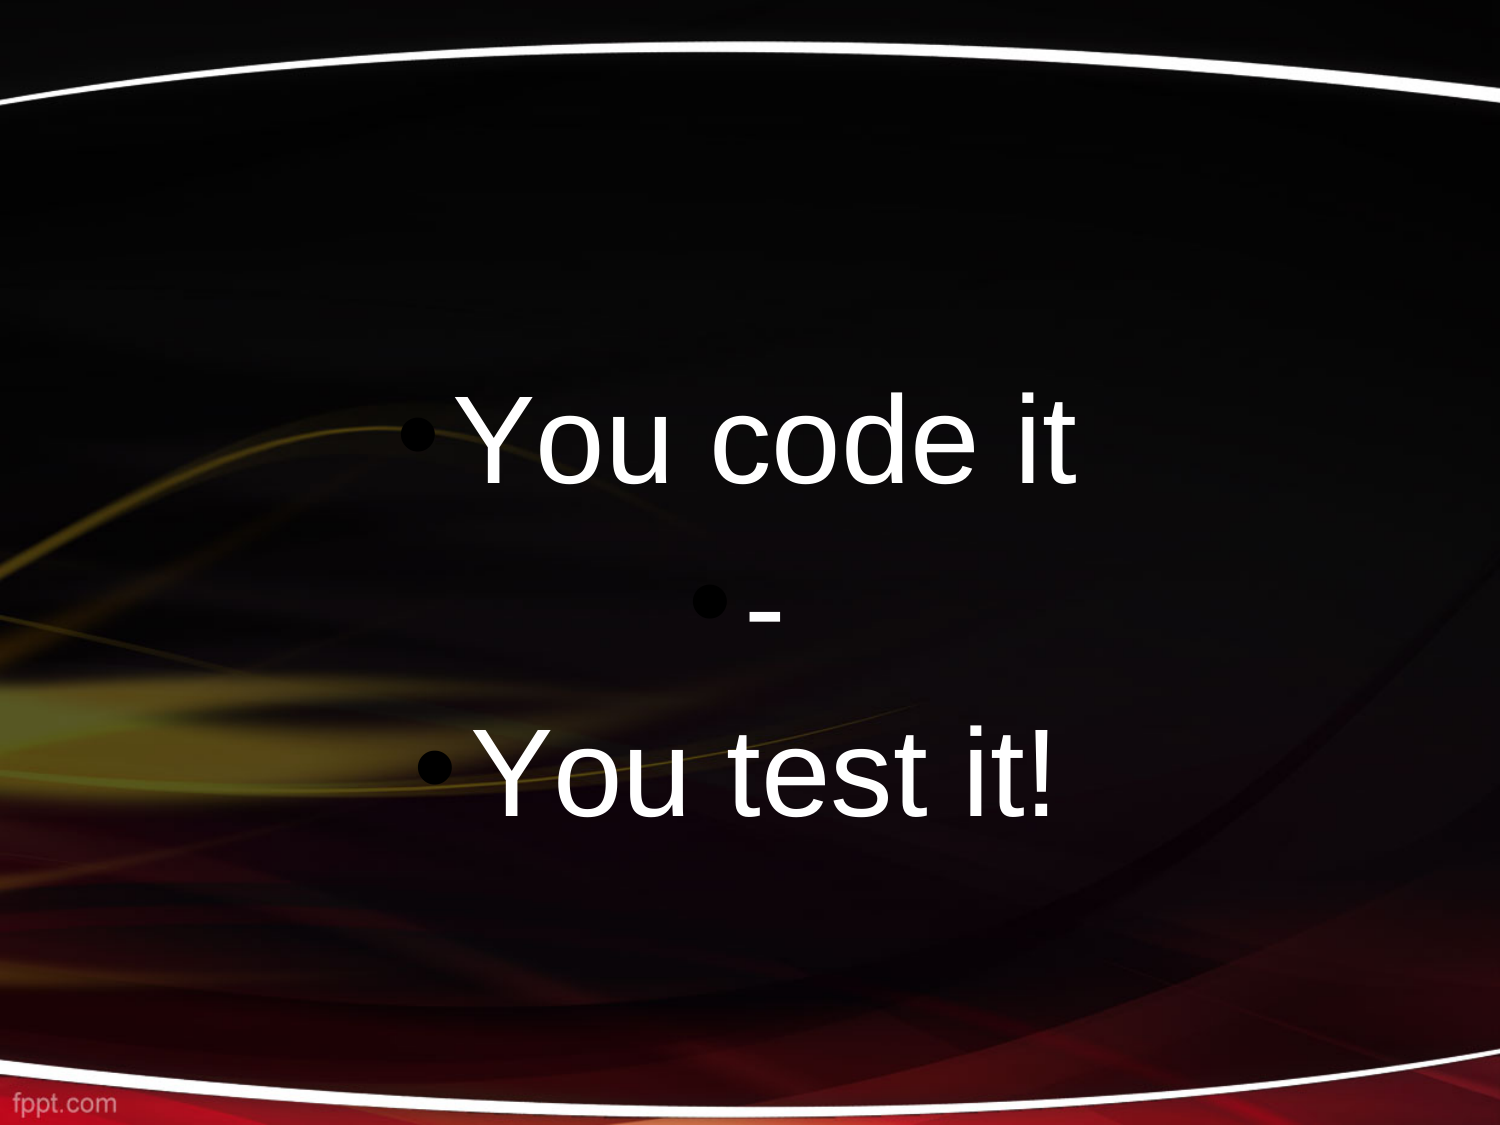

# You code it
-
You test it!